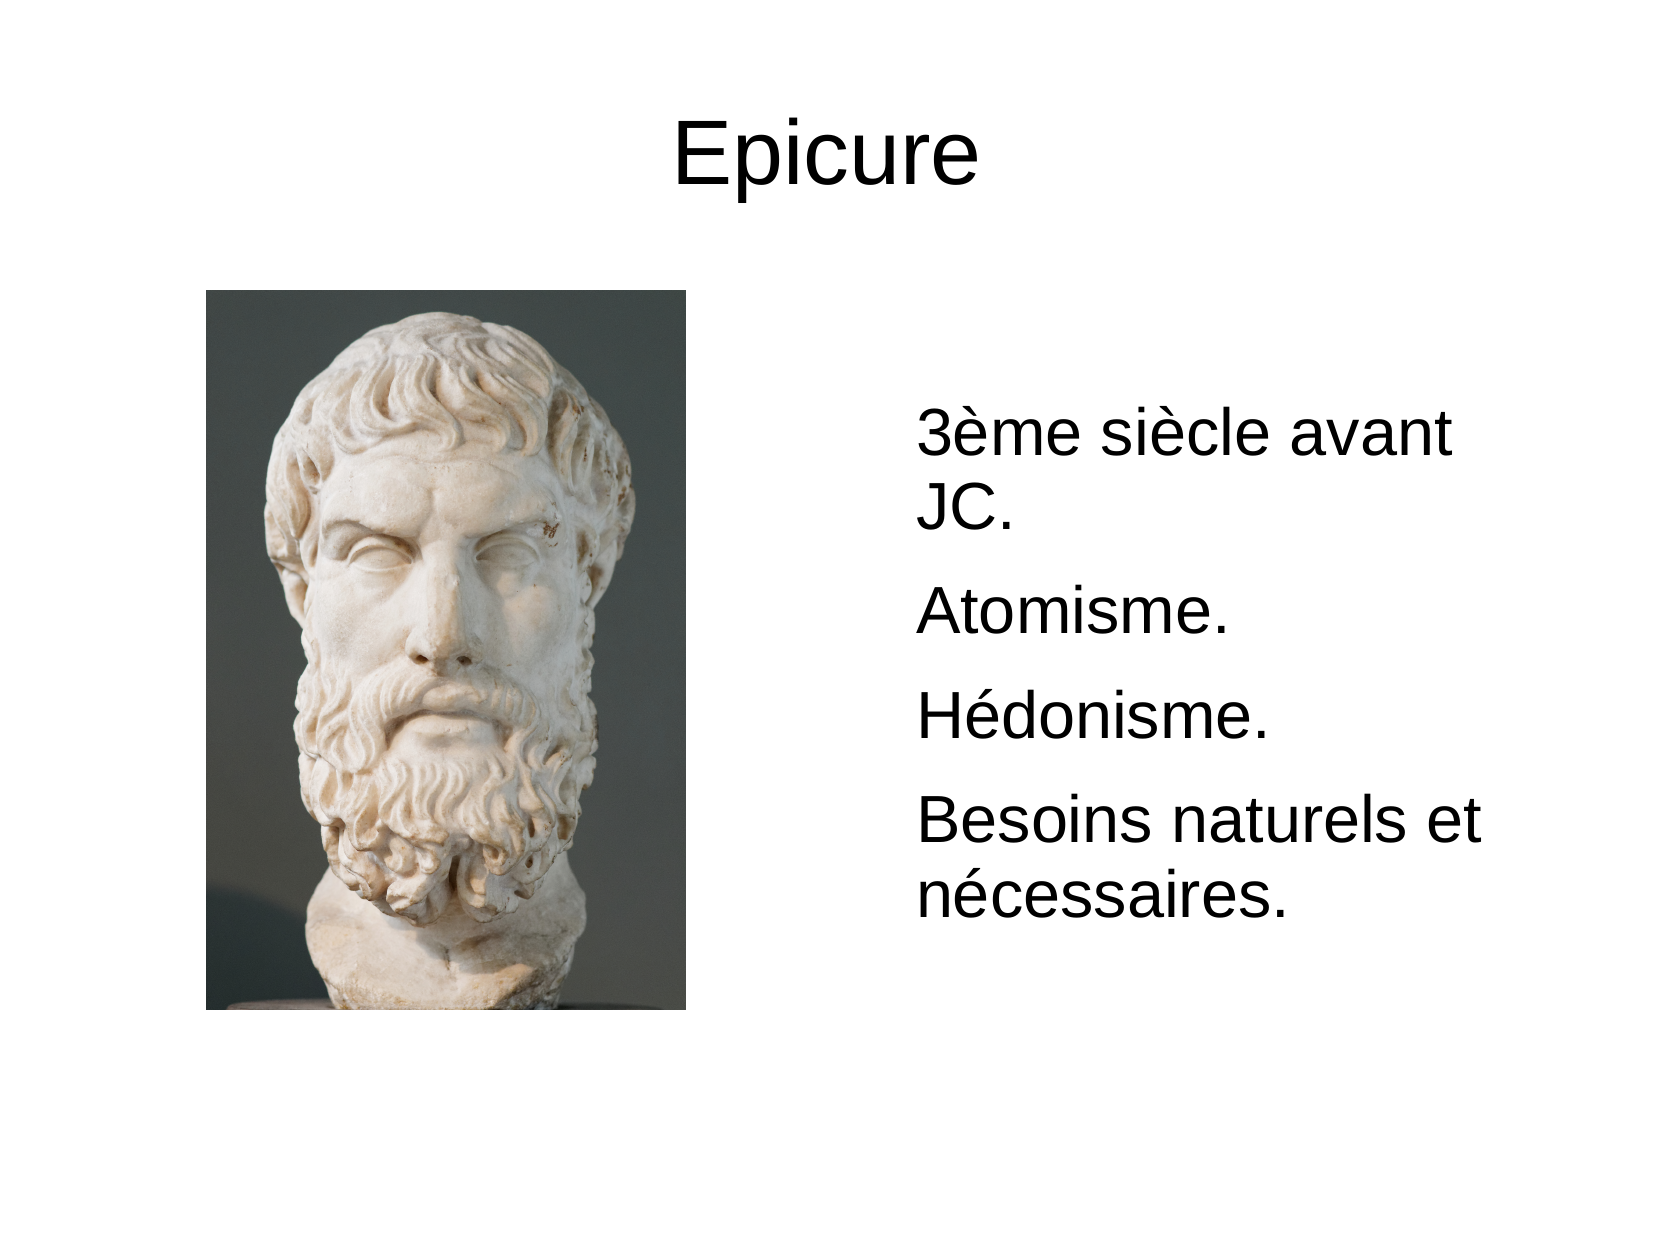

# Epicure
3ème siècle avant JC.
Atomisme.
Hédonisme.
Besoins naturels et nécessaires.